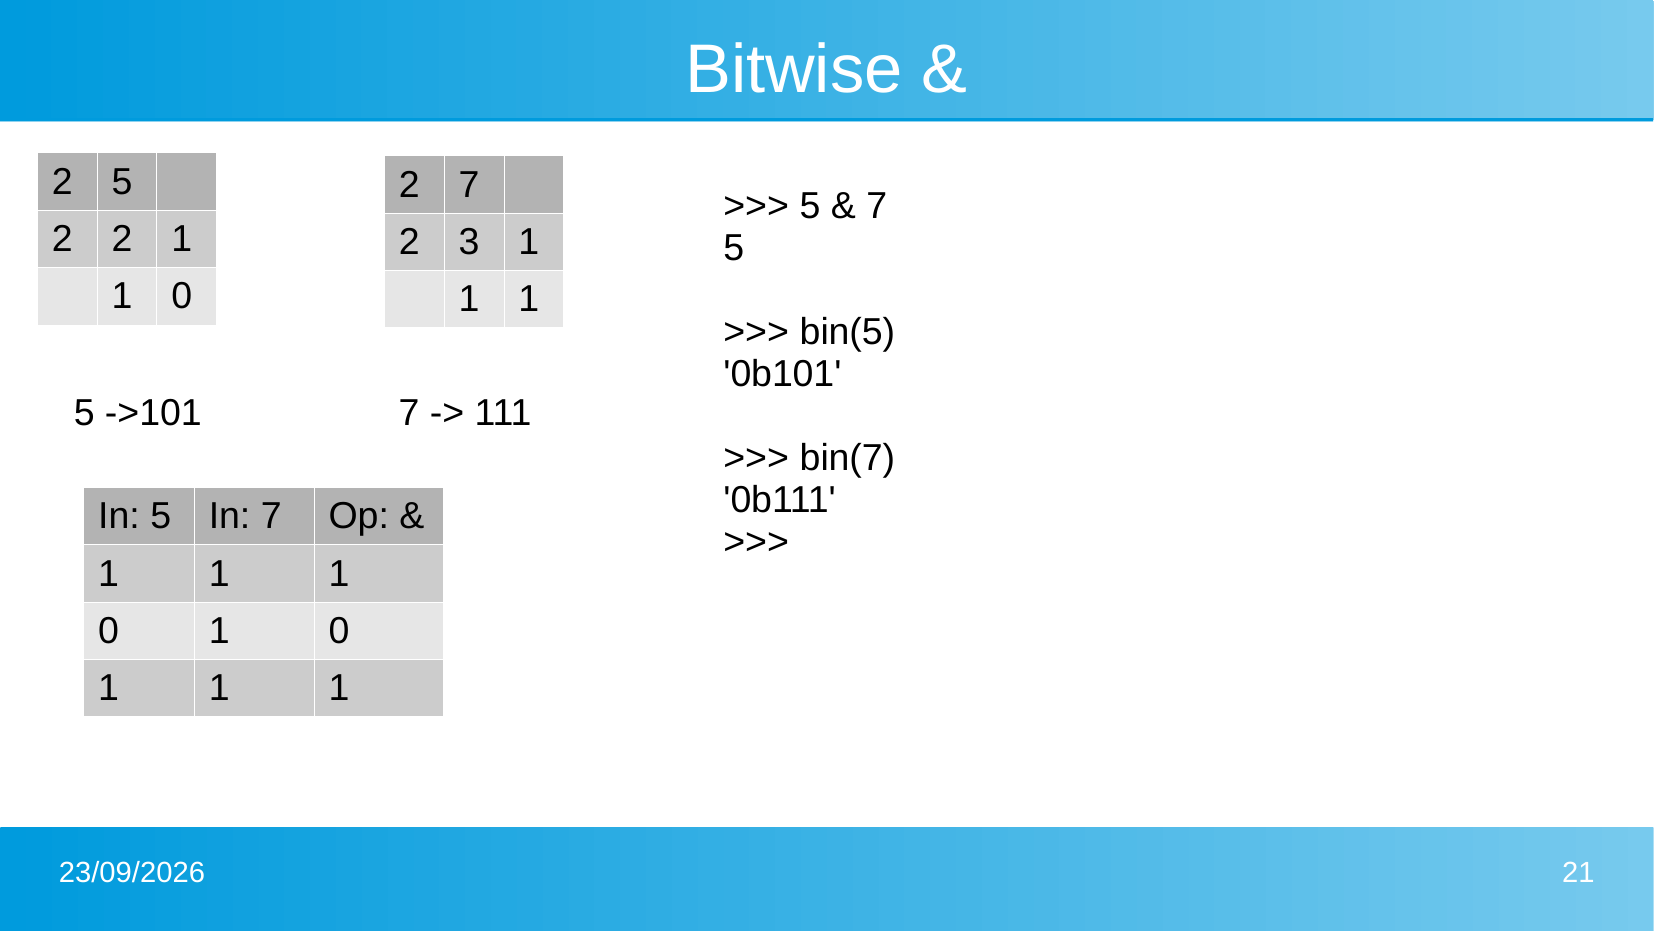

# Bitwise &
| 2 | 5 | |
| --- | --- | --- |
| 2 | 2 | 1 |
| | 1 | 0 |
| 2 | 7 | |
| --- | --- | --- |
| 2 | 3 | 1 |
| | 1 | 1 |
>>> 5 & 7
5
>>> bin(5)
'0b101'
>>> bin(7)
'0b111'
>>>
5 ->101
7 -> 111
| In: 5 | In: 7 | Op: & |
| --- | --- | --- |
| 1 | 1 | 1 |
| 0 | 1 | 0 |
| 1 | 1 | 1 |
21